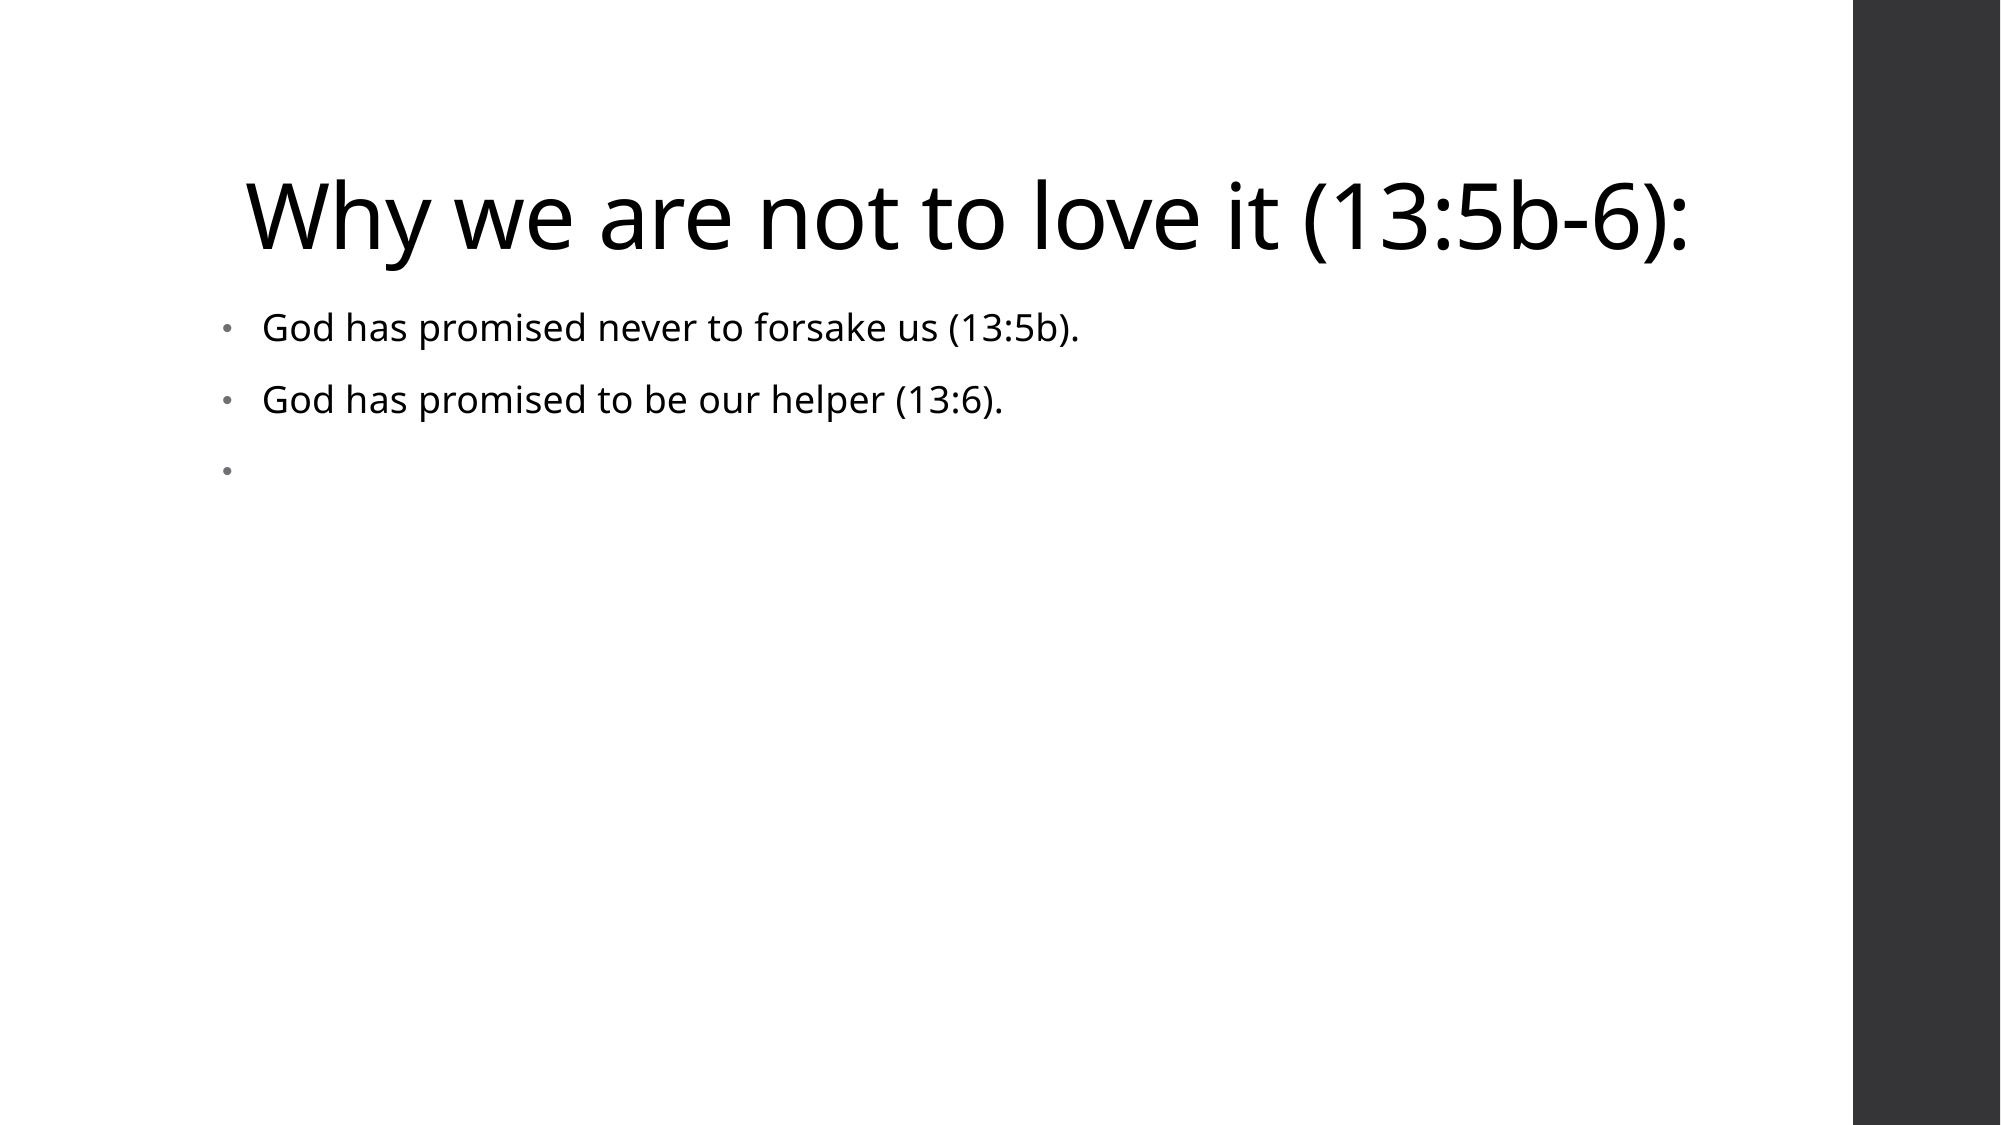

# Why we are not to love it (13:5b-6):
 God has promised never to forsake us (13:5b).
 God has promised to be our helper (13:6).